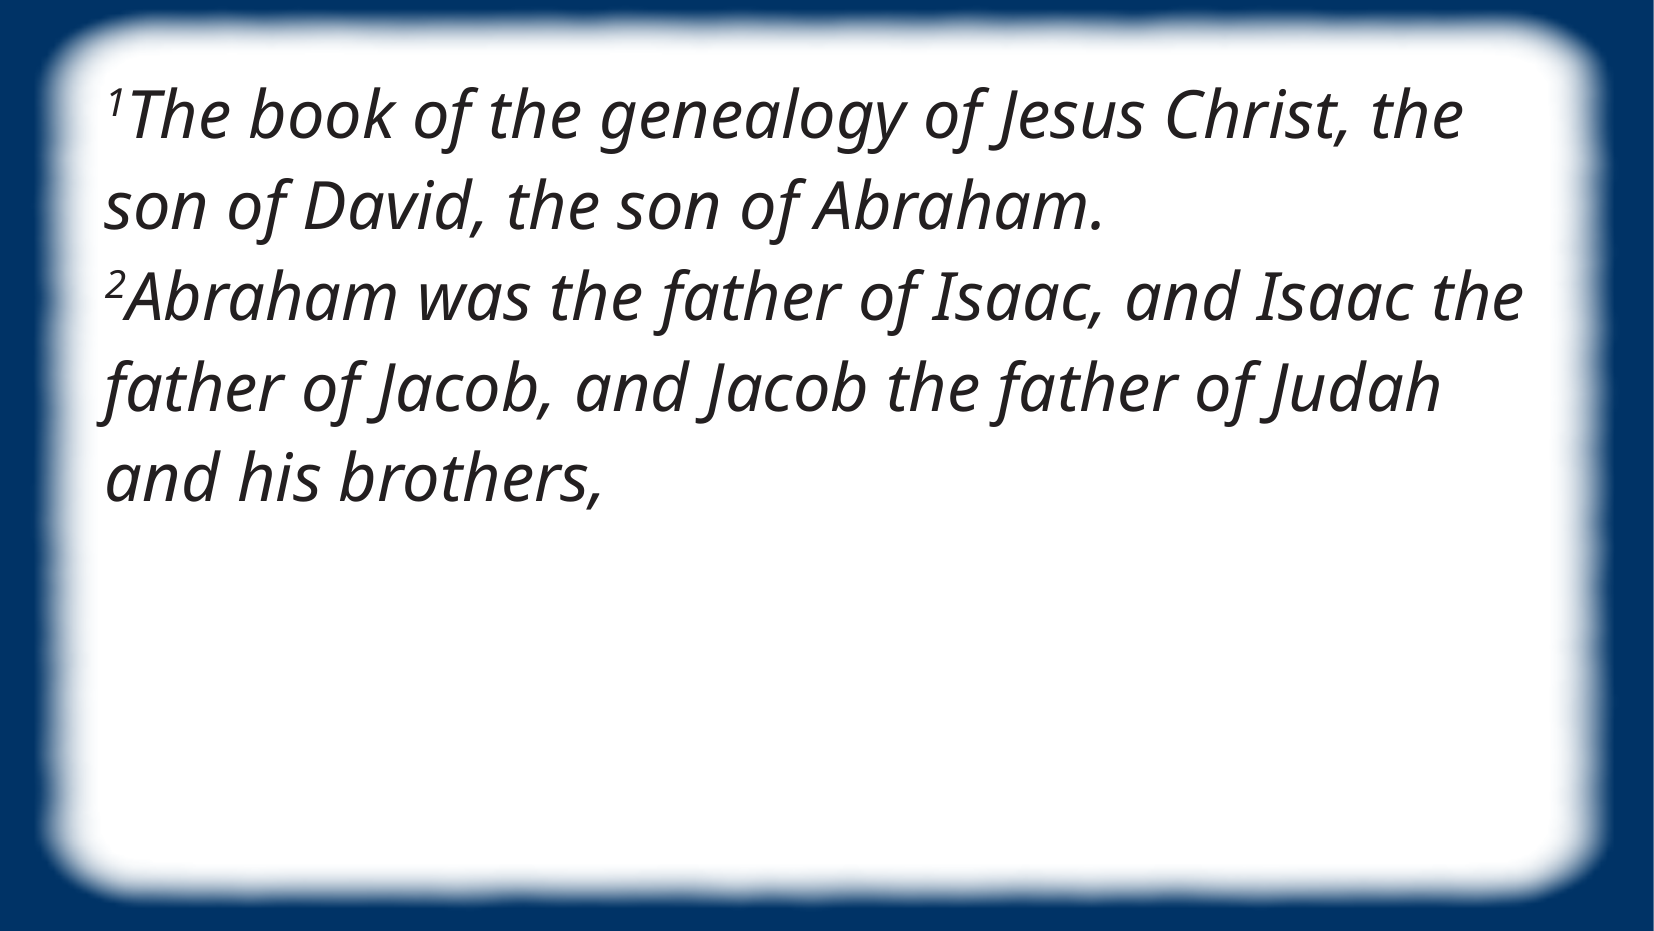

1The book of the genealogy of Jesus Christ, the son of David, the son of Abraham.
2Abraham was the father of Isaac, and Isaac the father of Jacob, and Jacob the father of Judah and his brothers,